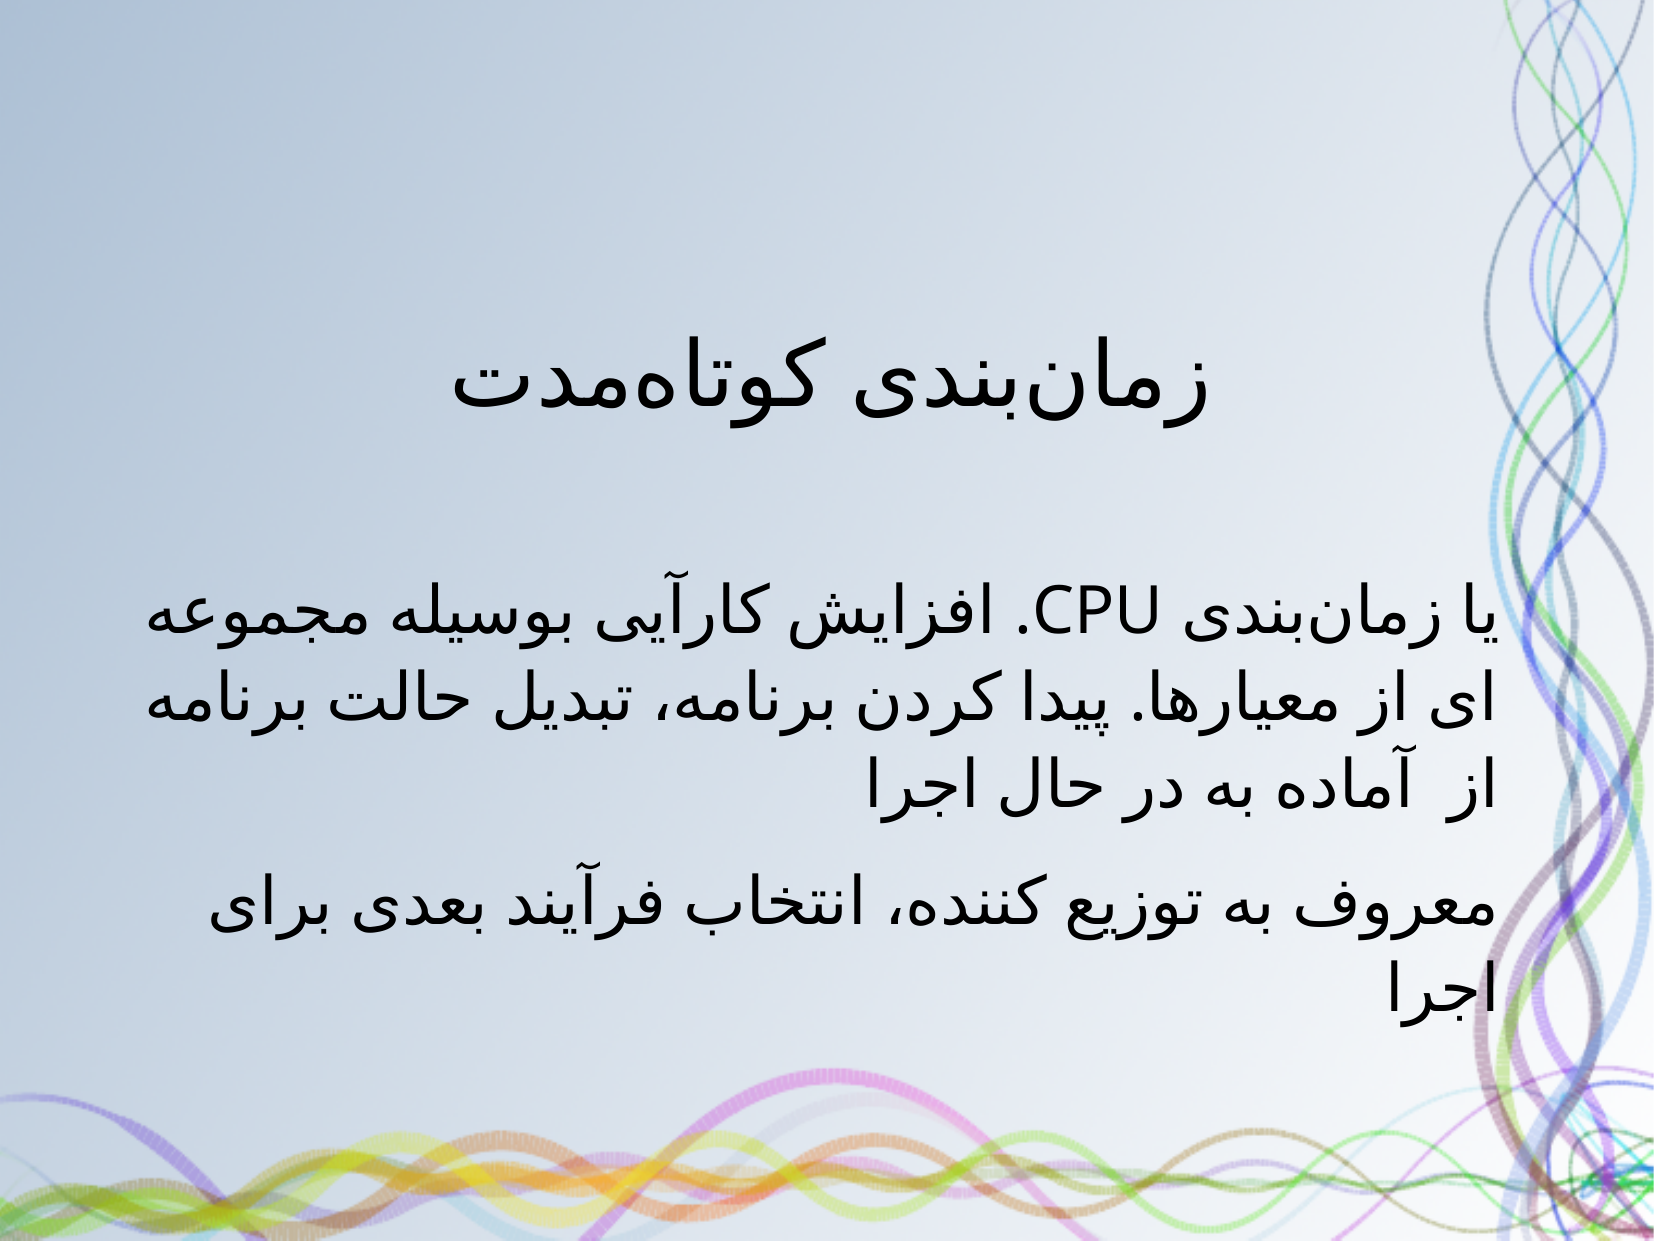

# زمان‌بندی کوتاه‌مدت
یا زمان‌بندی CPU. افزایش کارآیی بوسیله مجموعه ای از معیارها. پیدا کردن برنامه، تبدیل حالت برنامه از آماده به در حال اجرا
معروف به توزیع کننده، انتخاب فرآیند بعدی برای اجرا